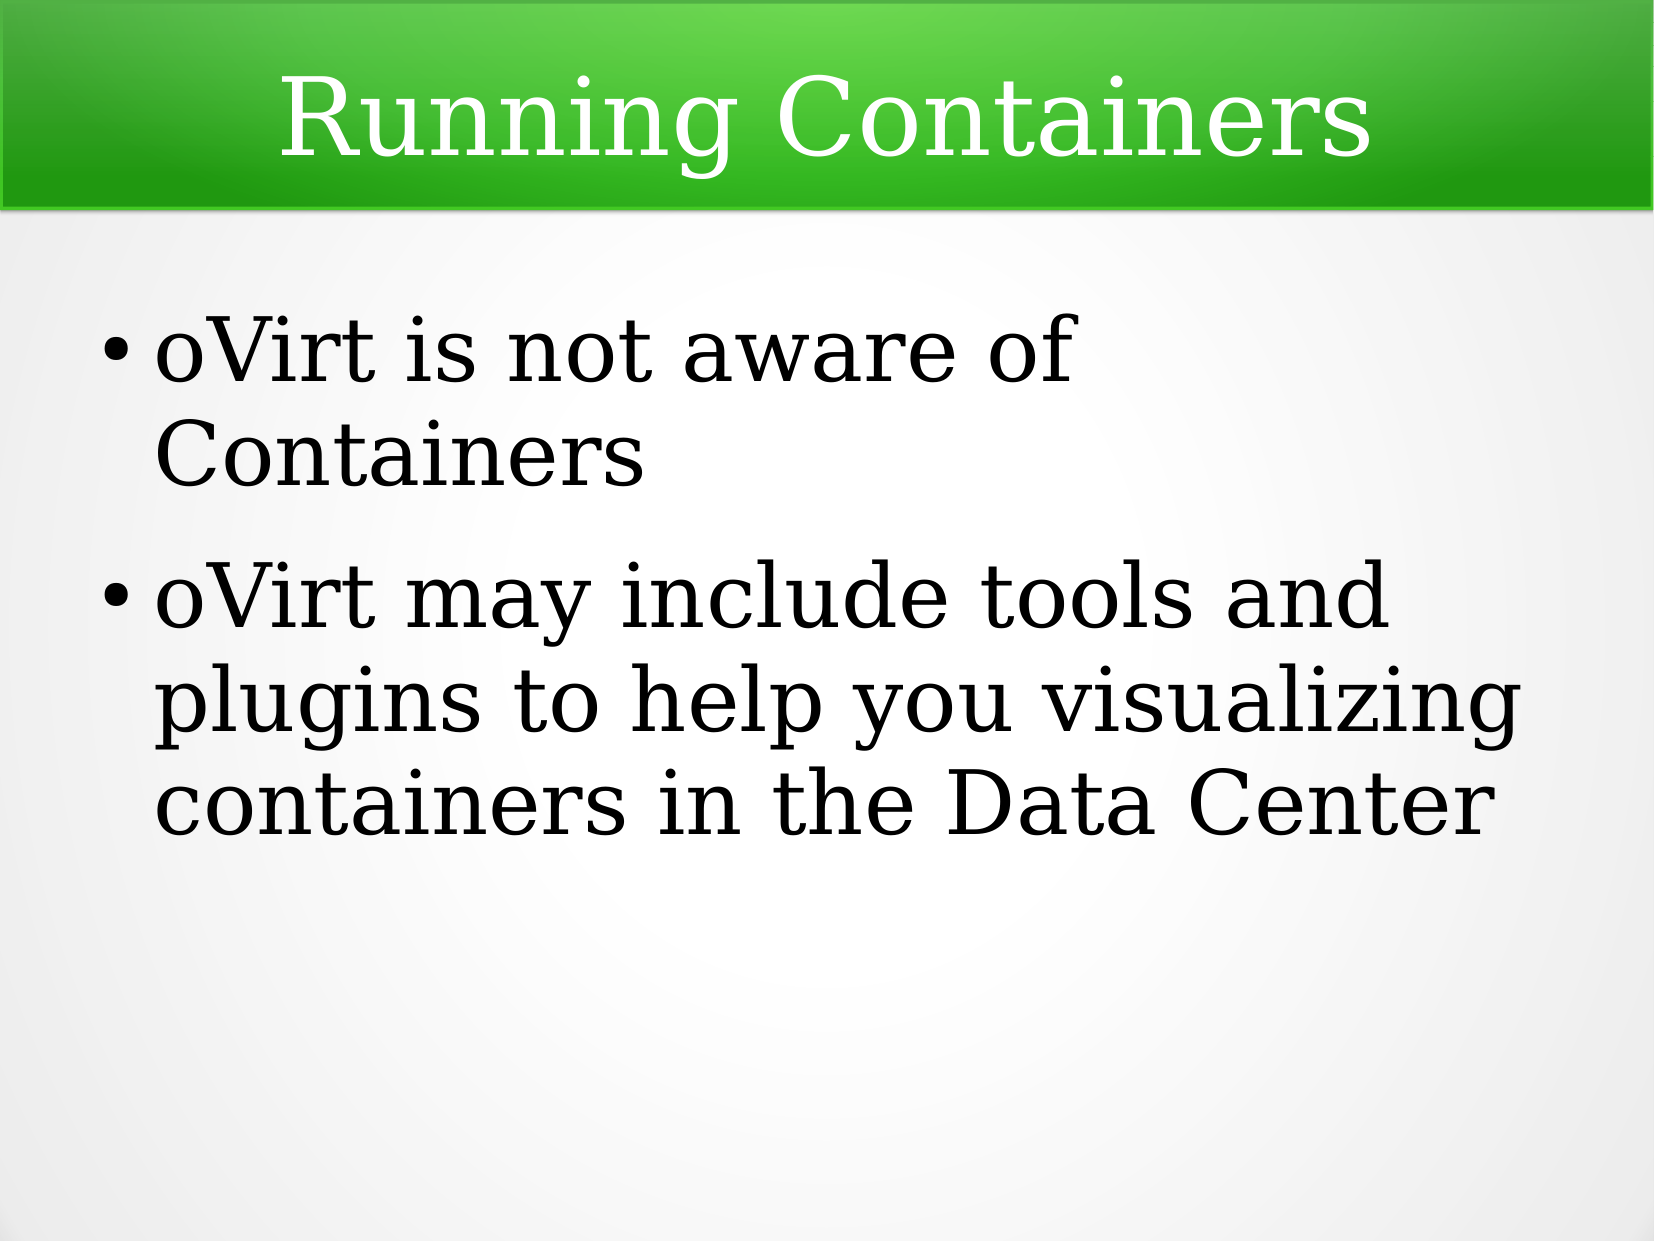

# Running Containers
oVirt is not aware of Containers
oVirt may include tools and plugins to help you visualizing containers in the Data Center